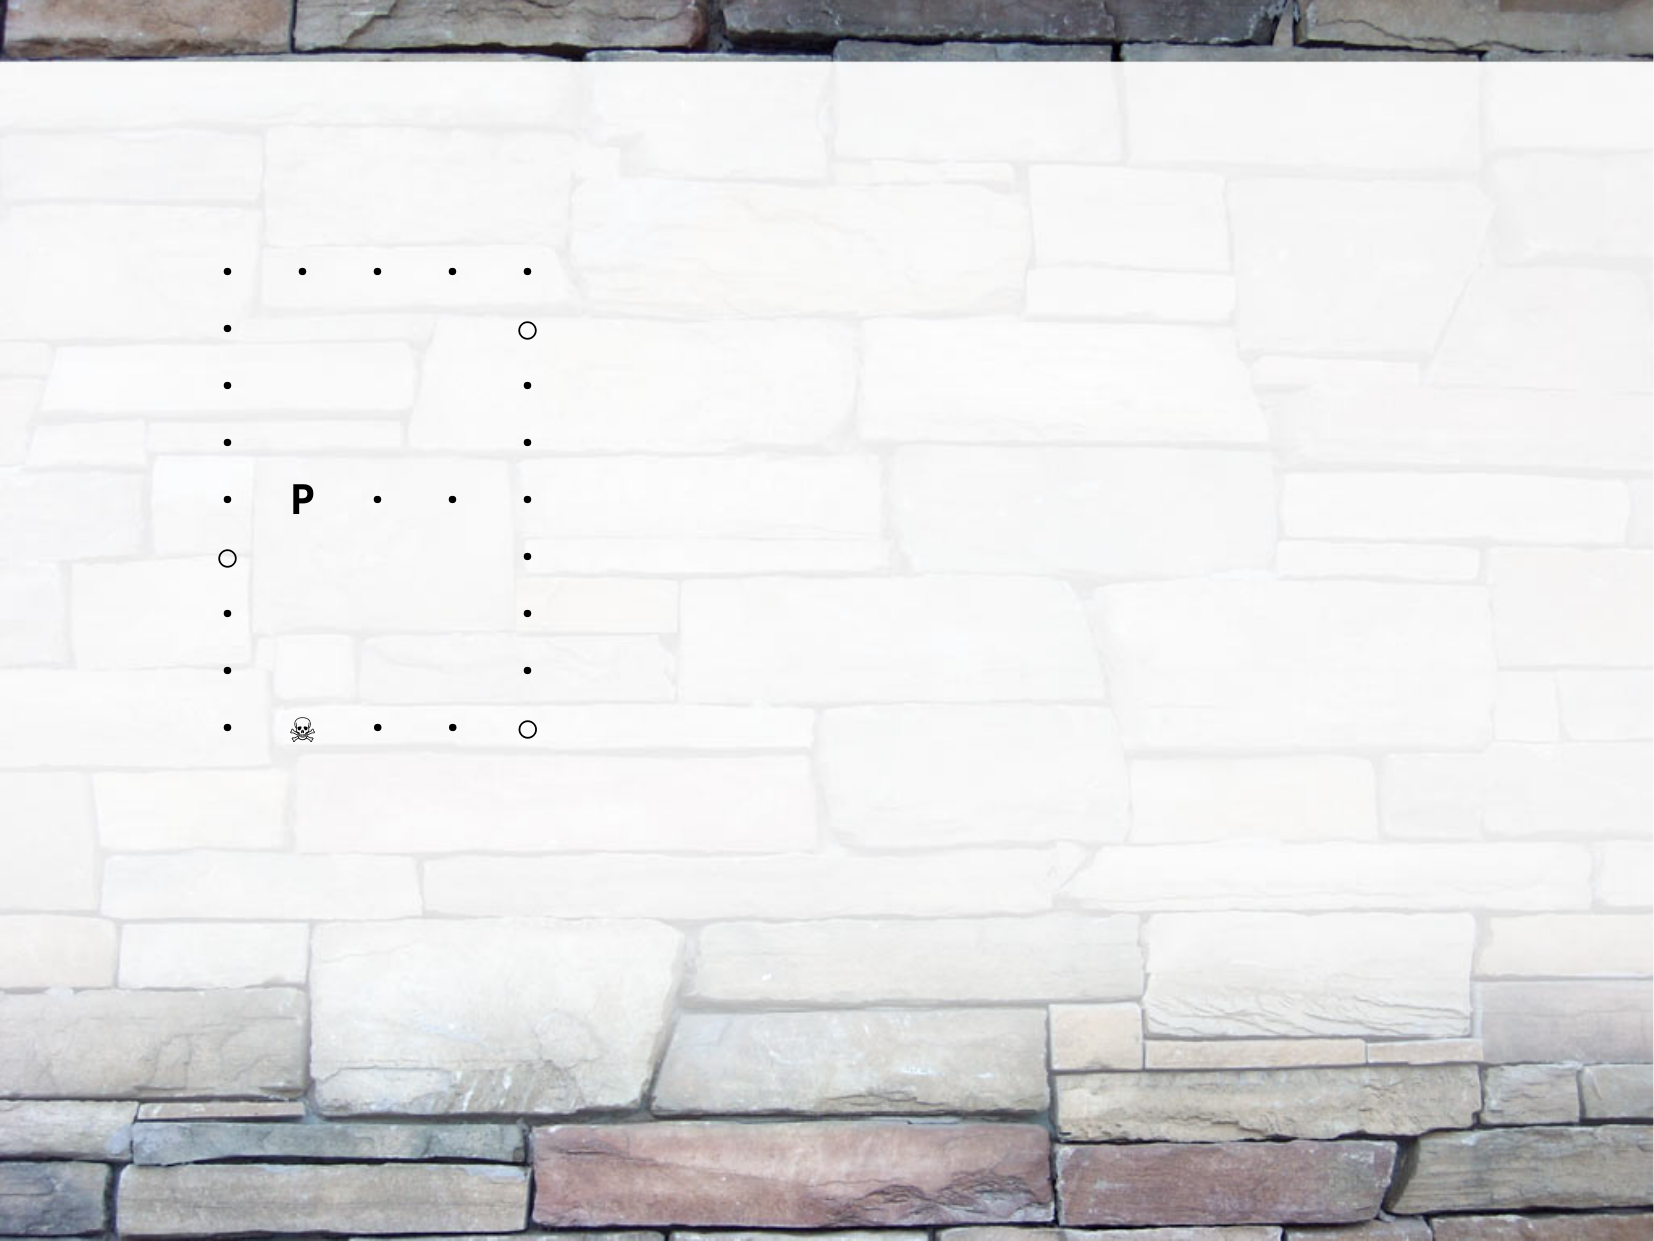

# · · · · ·
 · ○
 · ·
 · ·
 · P · · ·
 ○ ·
 · ·
 · ·
 · ☠ · · ○